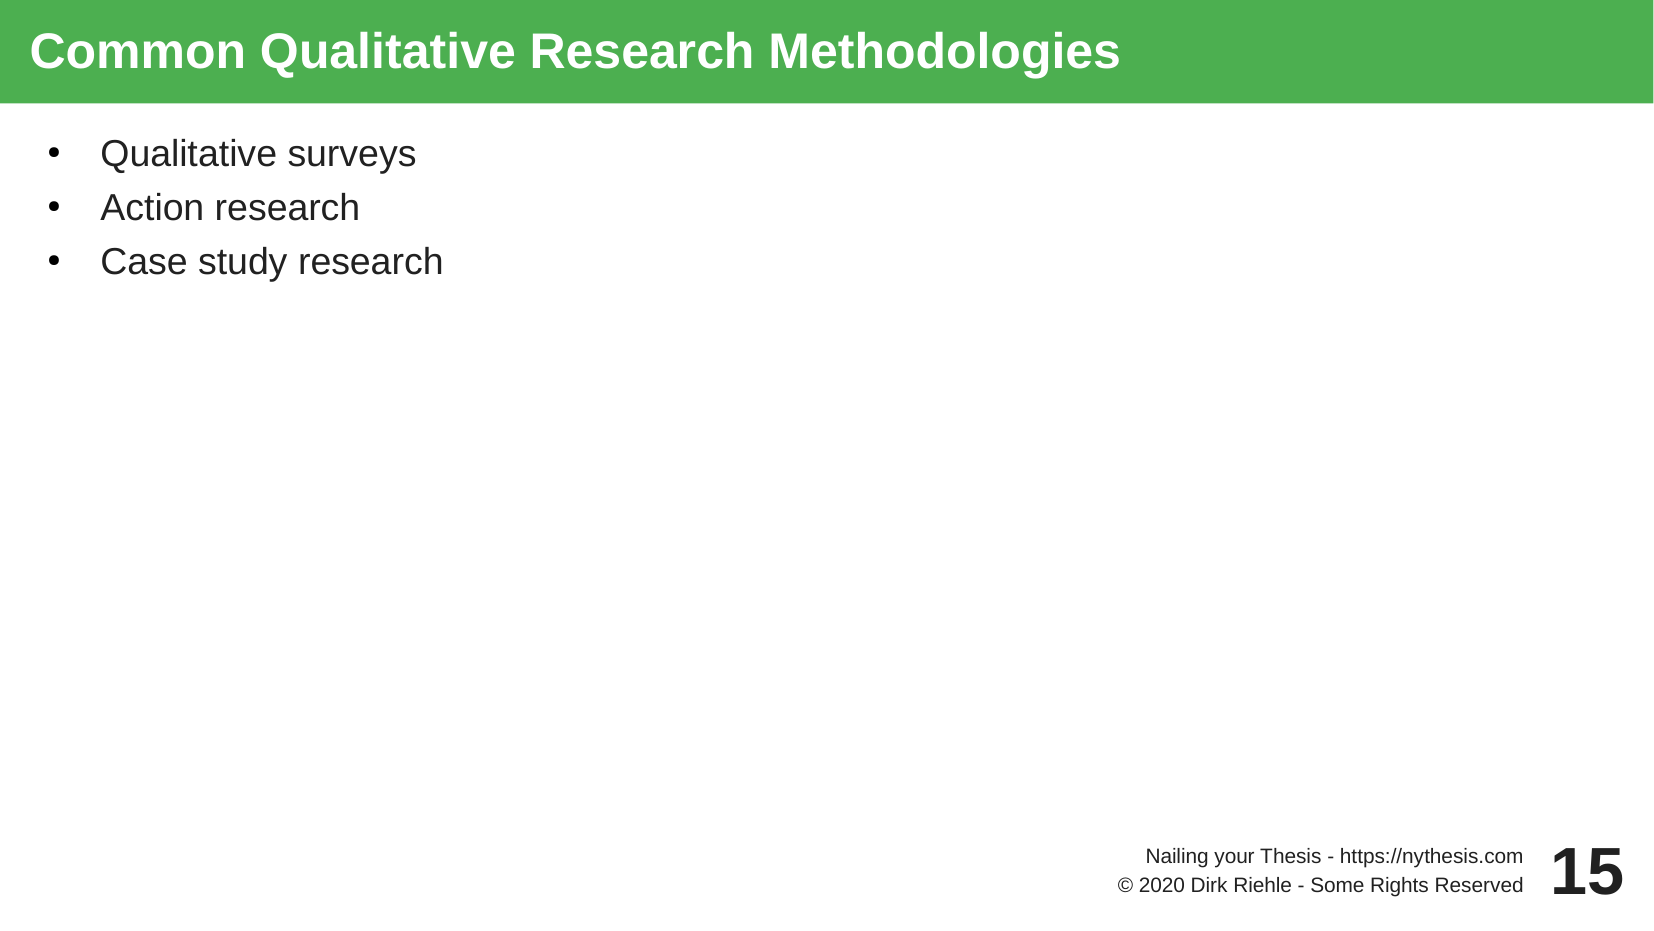

# Common Qualitative Research Methodologies
Qualitative surveys
Action research
Case study research
Nailing your Thesis - https://nythesis.com
15
© 2020 Dirk Riehle - Some Rights Reserved